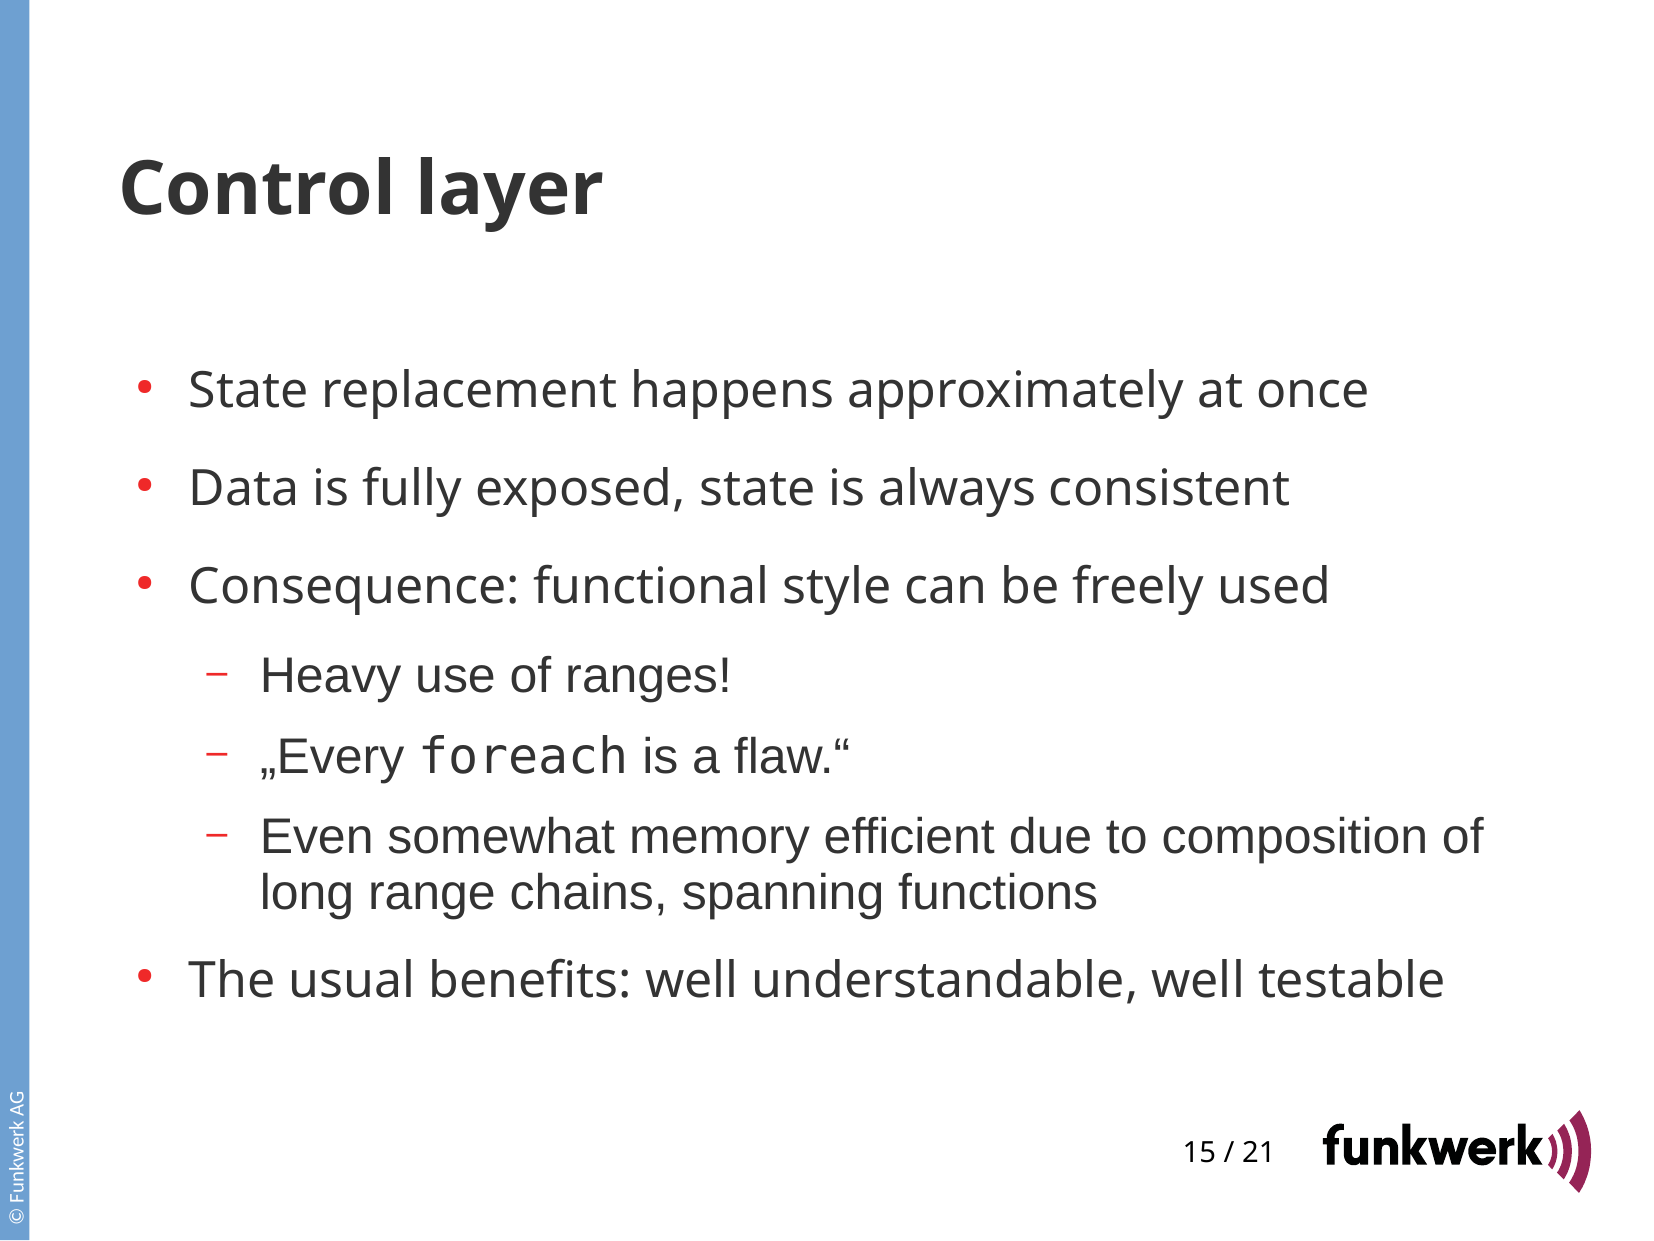

# Control layer
State replacement happens approximately at once
Data is fully exposed, state is always consistent
Consequence: functional style can be freely used
Heavy use of ranges!
„Every foreach is a flaw.“
Even somewhat memory efficient due to composition of long range chains, spanning functions
The usual benefits: well understandable, well testable
15